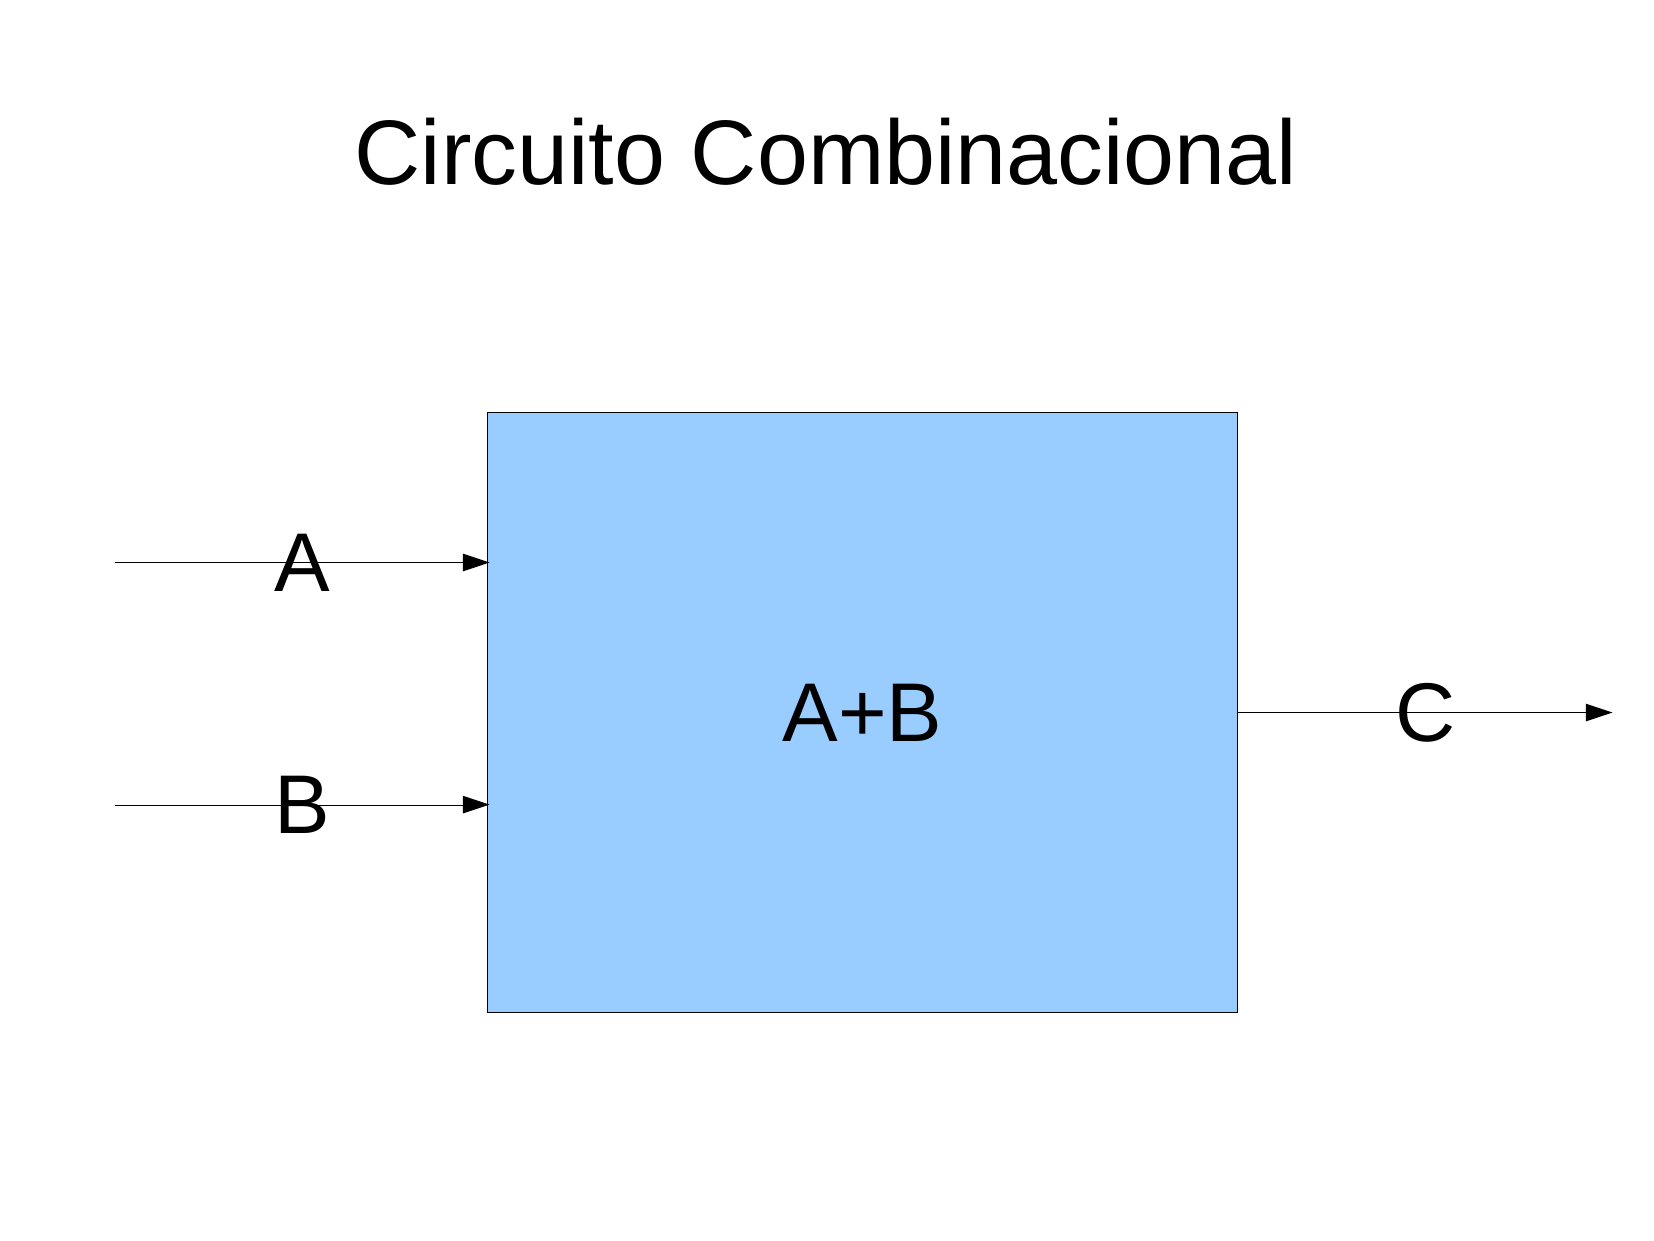

# Circuito Combinacional
A+B
A
C
B